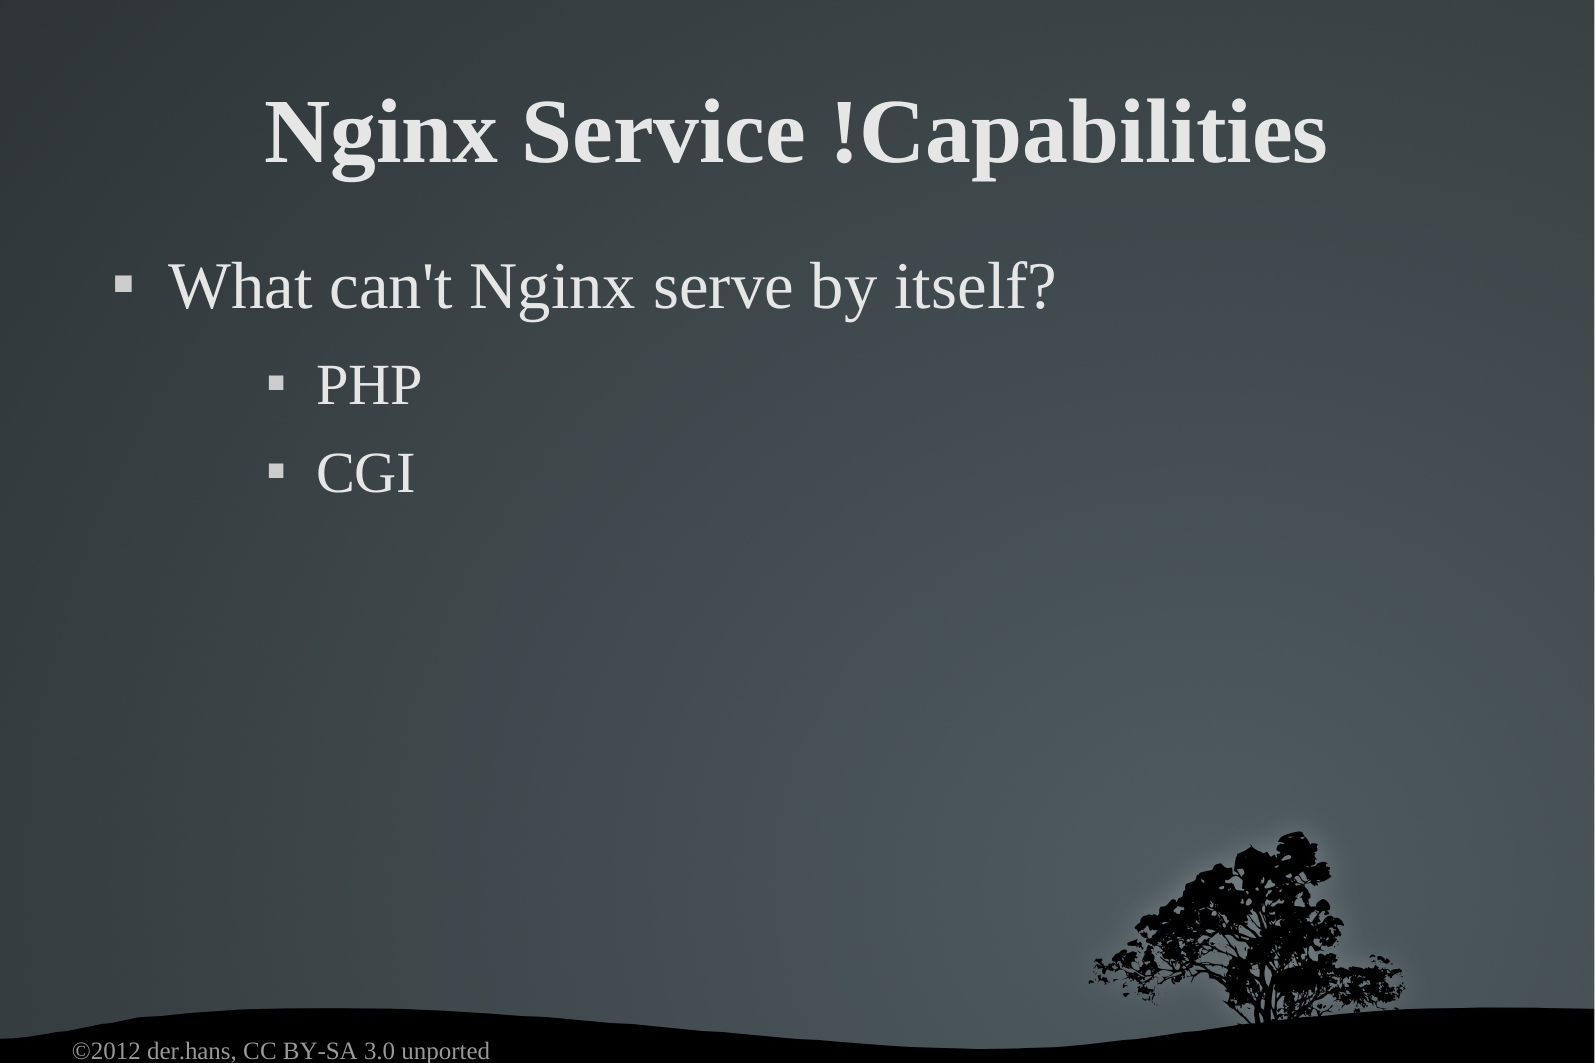

# Nginx Service !Capabilities
What can't Nginx serve by itself?
PHP
CGI
©2012 der.hans, CC BY-SA 3.0 unported